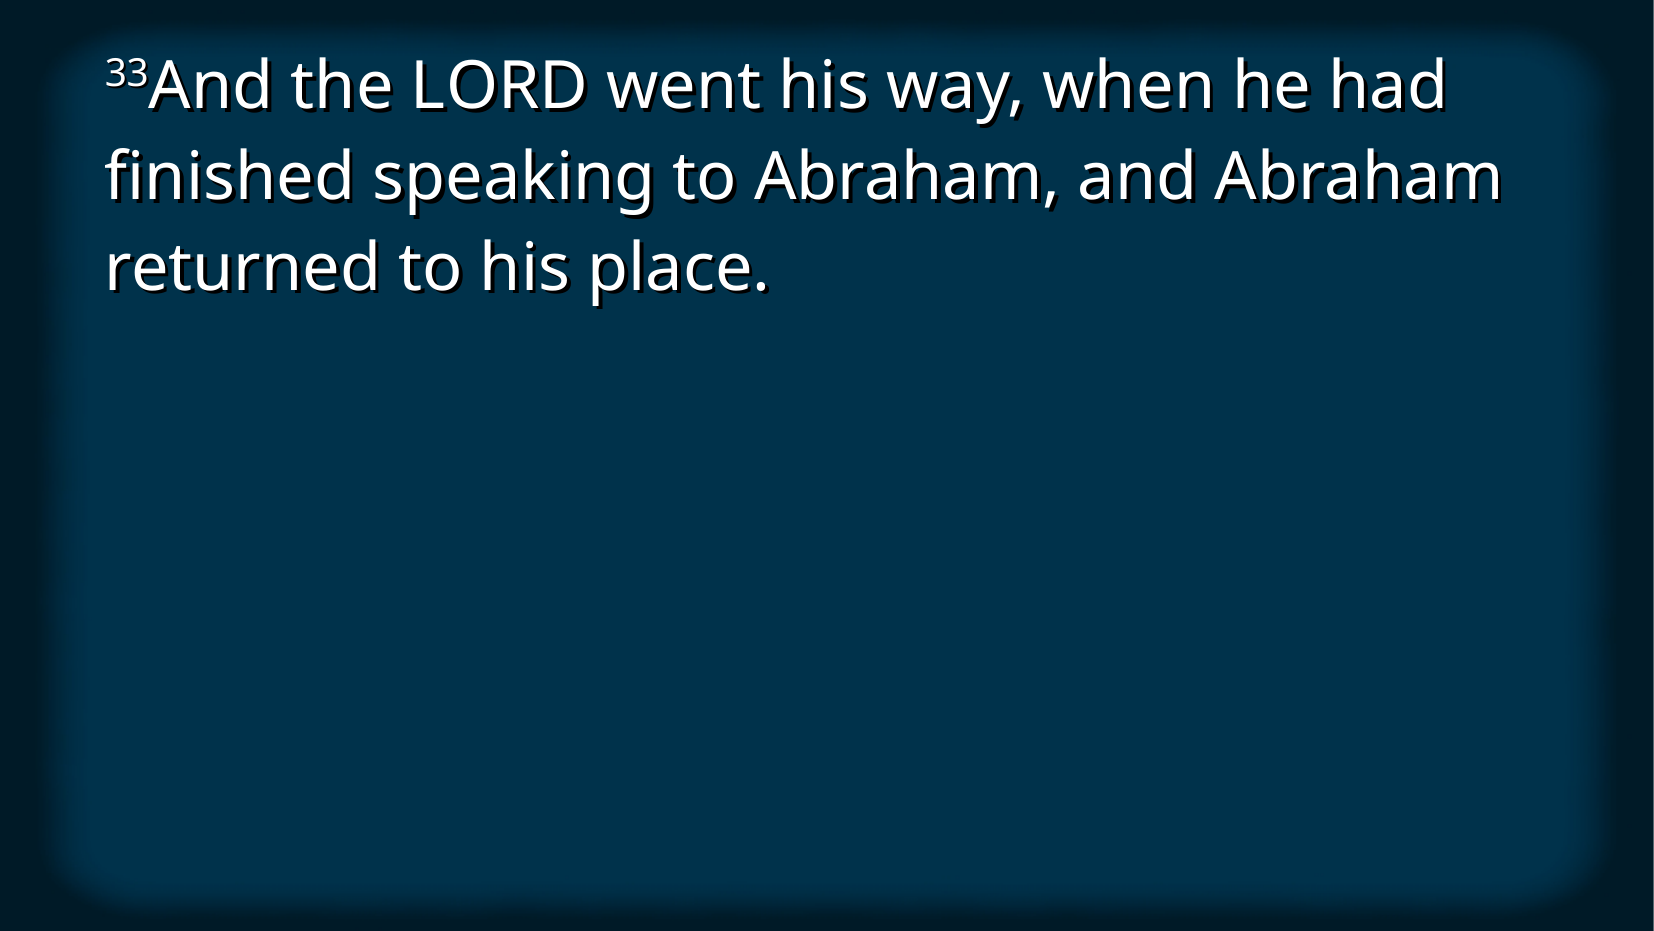

33And the LORD went his way, when he had finished speaking to Abraham, and Abraham returned to his place.